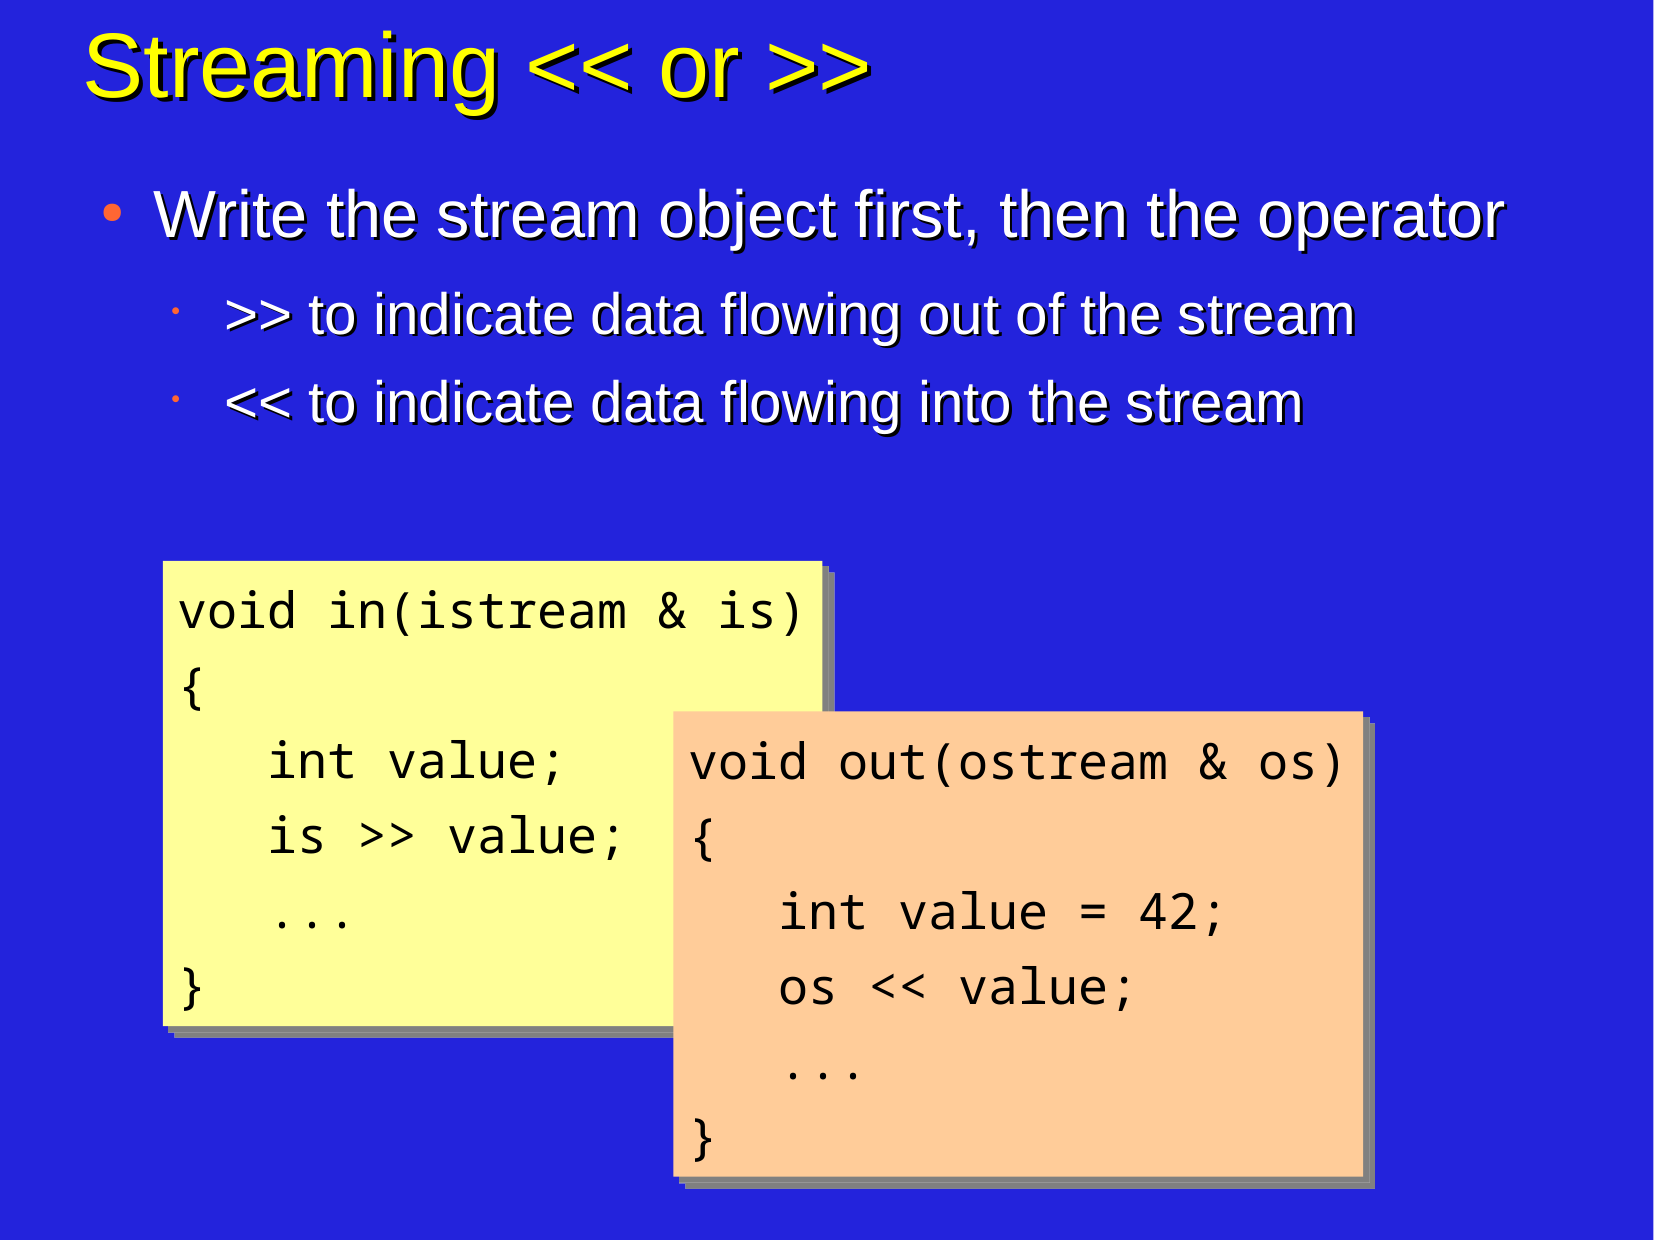

# Streaming << or >>
Write the stream object first, then the operator
>> to indicate data flowing out of the stream
<< to indicate data flowing into the stream
void in(istream & is)
{
 int value;
 is >> value;
 ...
}
void out(ostream & os)
{
 int value = 42;
 os << value;
 ...
}